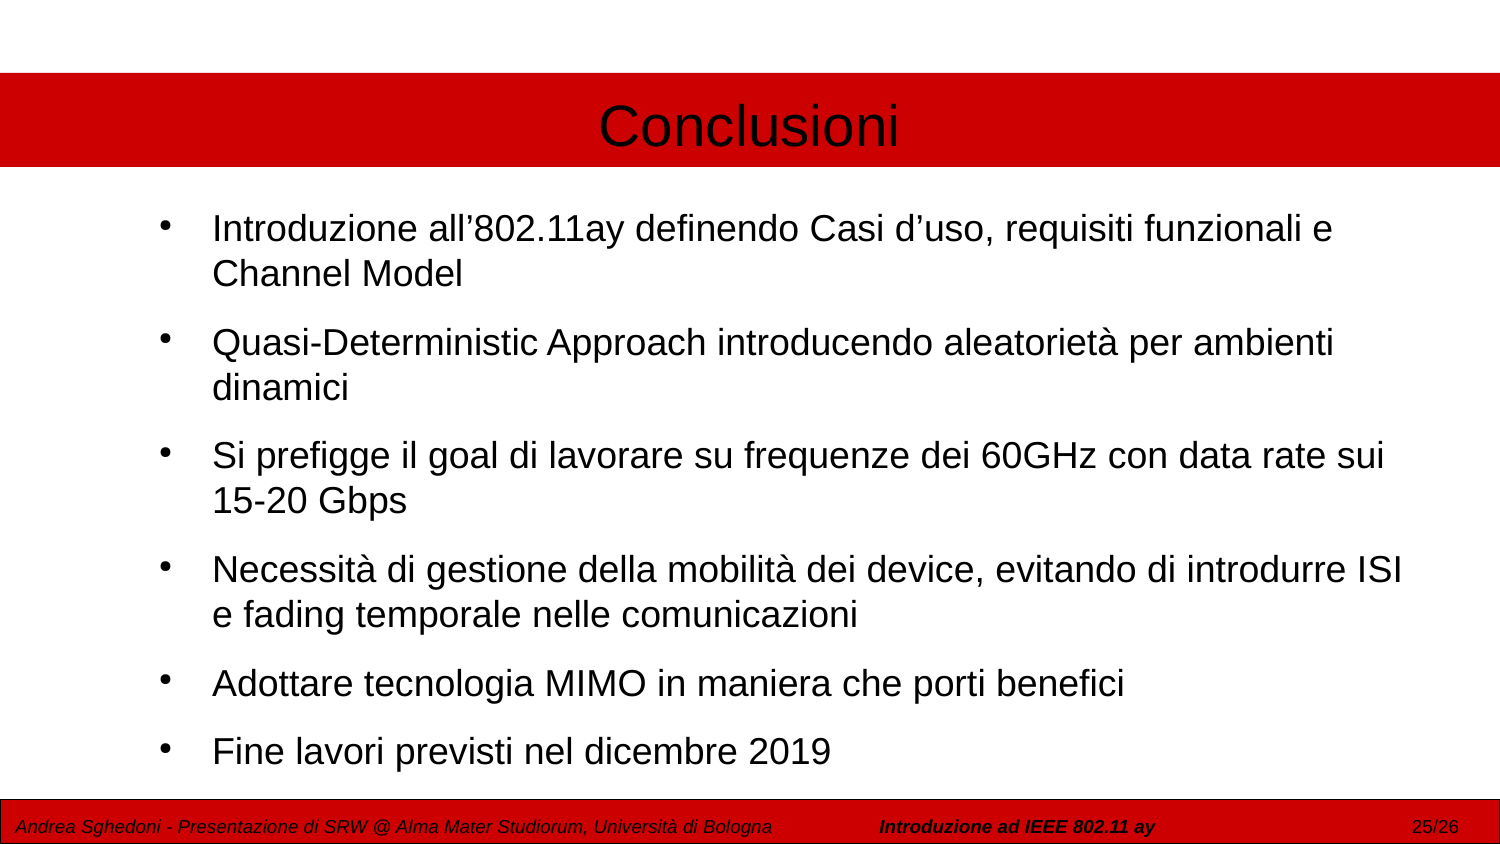

Conclusioni
# Introduzione all’802.11ay definendo Casi d’uso, requisiti funzionali e Channel Model
Quasi-Deterministic Approach introducendo aleatorietà per ambienti dinamici
Si prefigge il goal di lavorare su frequenze dei 60GHz con data rate sui 15-20 Gbps
Necessità di gestione della mobilità dei device, evitando di introdurre ISI e fading temporale nelle comunicazioni
Adottare tecnologia MIMO in maniera che porti benefici
Fine lavori previsti nel dicembre 2019
Andrea Sghedoni - Presentazione di SRW @ Alma Mater Studiorum, Università di Bologna 	 Introduzione ad IEEE 802.11 ay 		 25/26